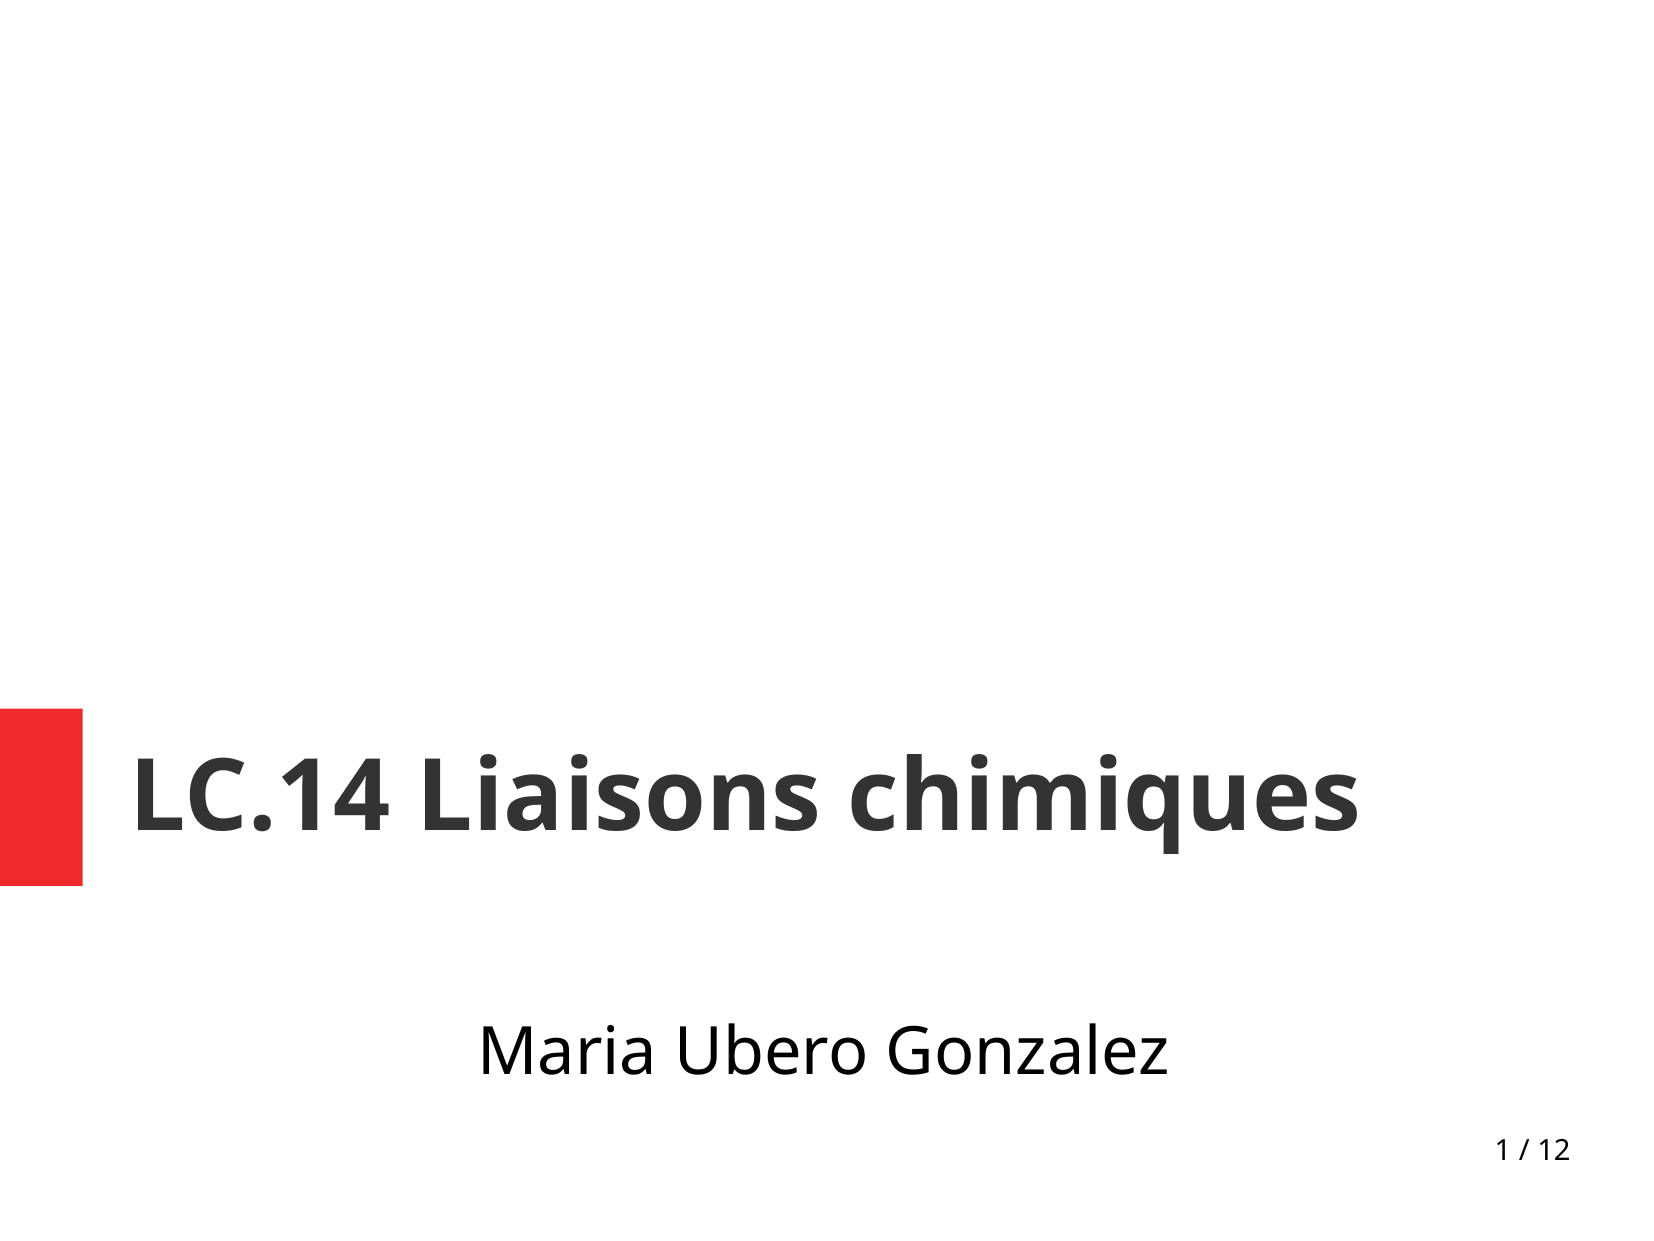

# LC.14 Liaisons chimiques
Maria Ubero Gonzalez
1